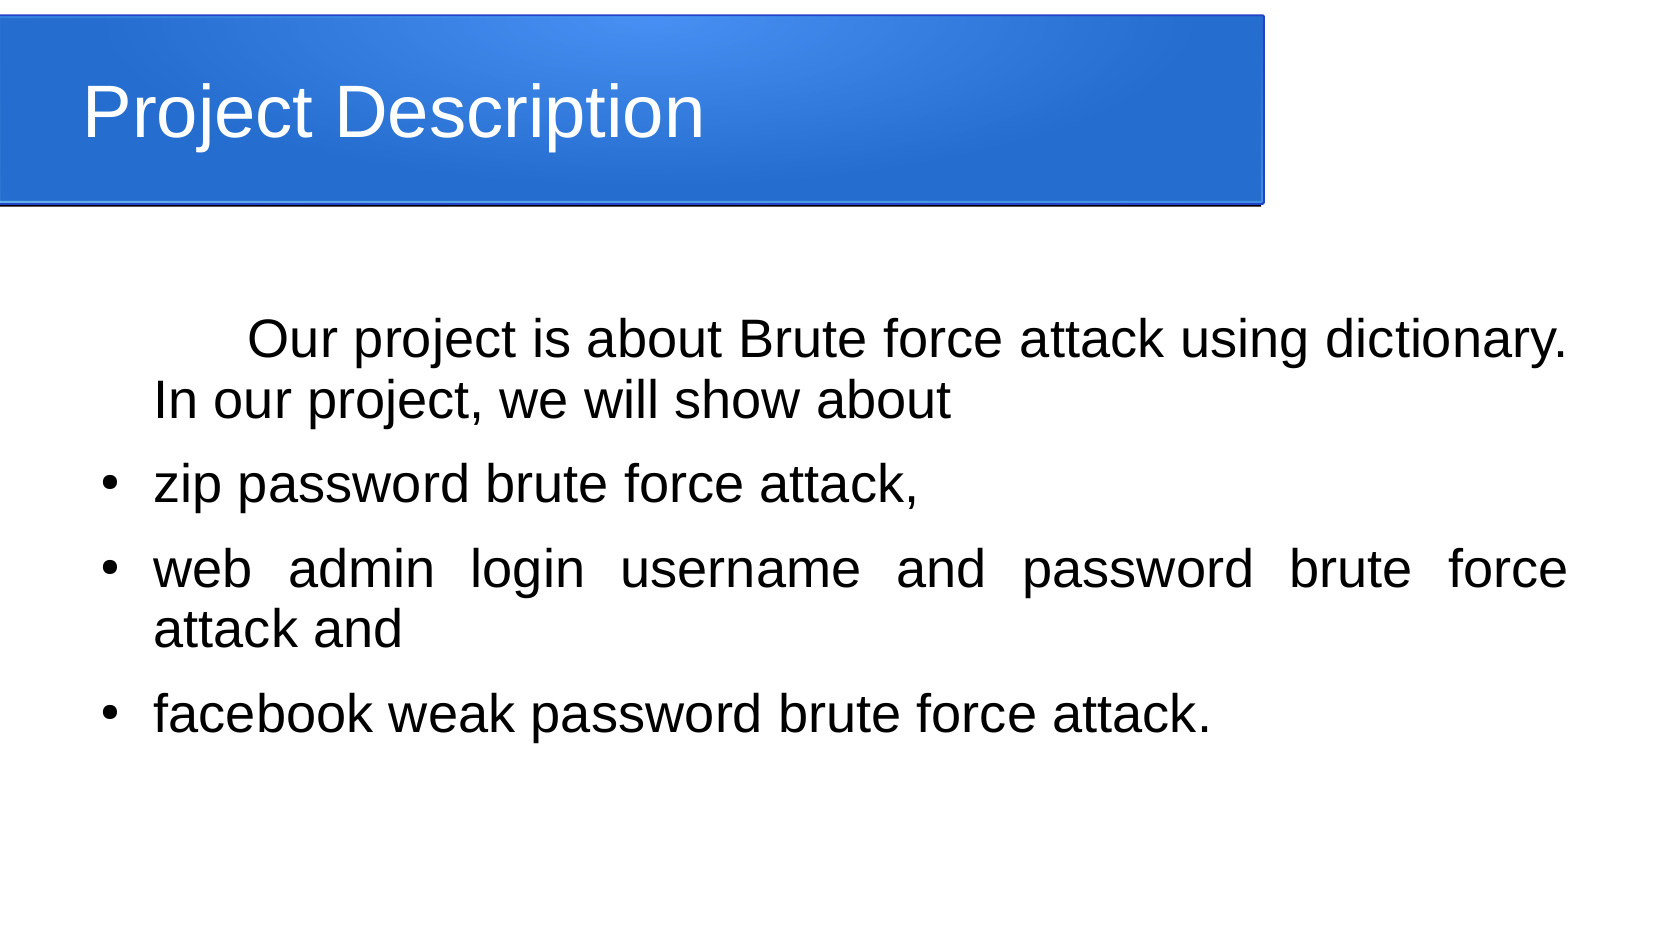

# Project Description
 Our project is about Brute force attack using dictionary. In our project, we will show about
zip password brute force attack,
web admin login username and password brute force attack and
facebook weak password brute force attack.